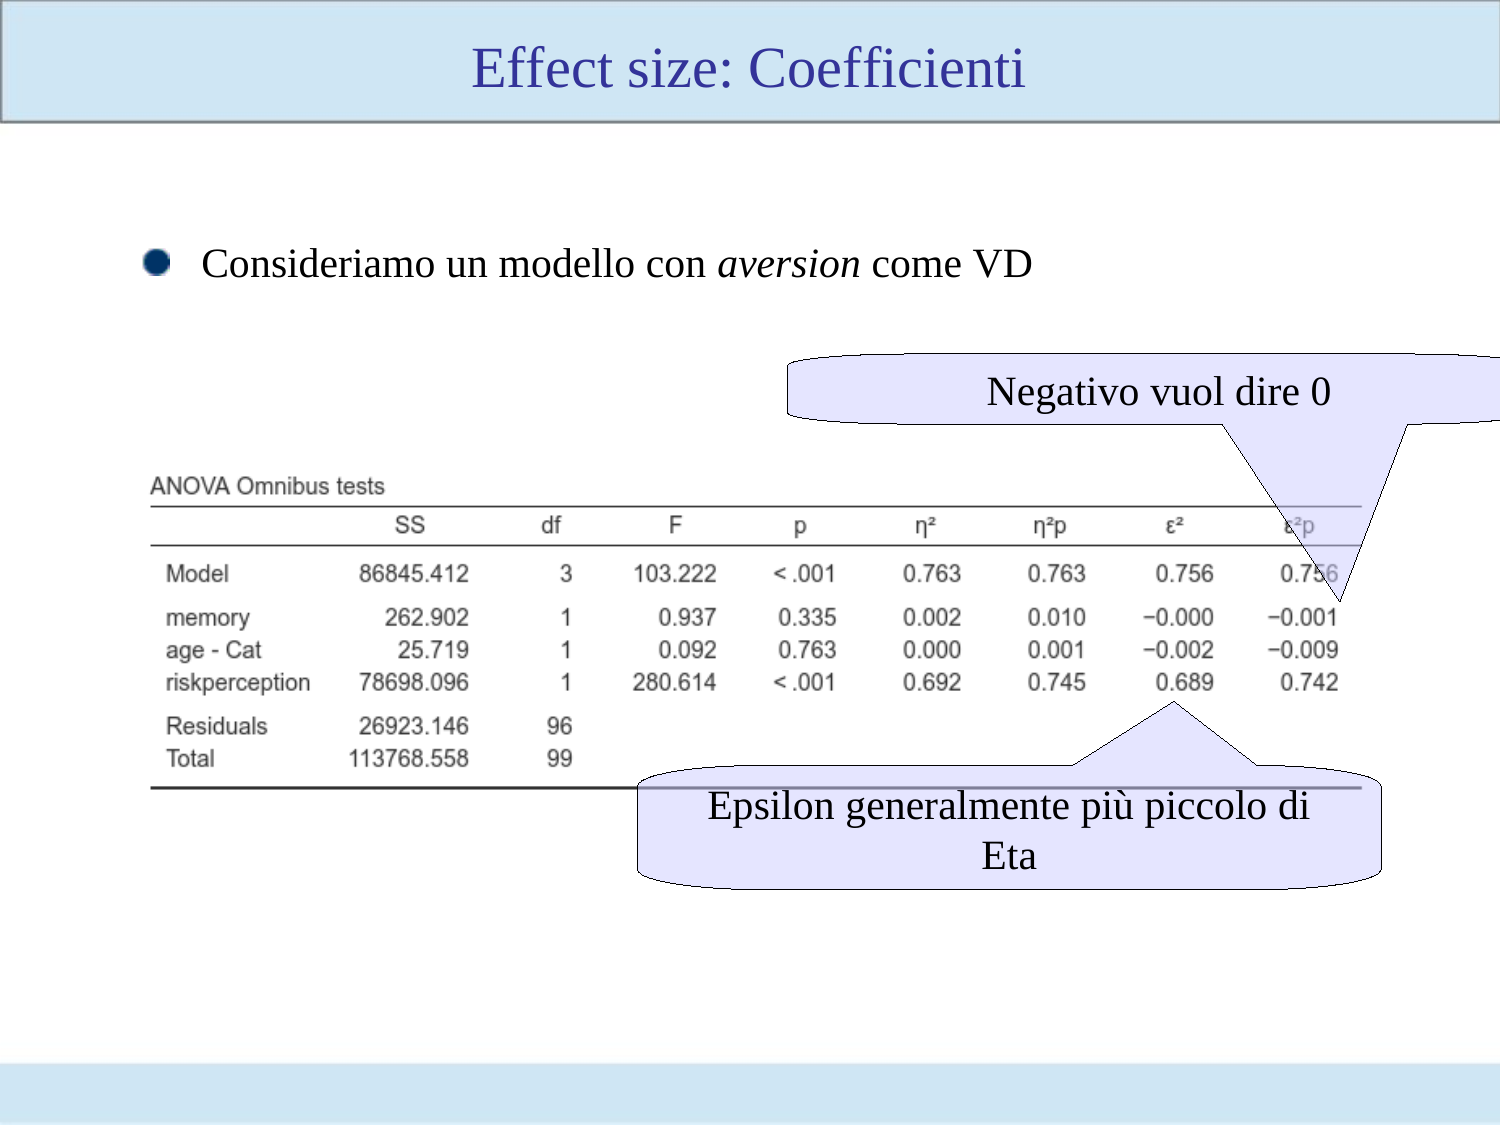

# Effect size: Coefficienti
Consideriamo un modello con aversion come VD
Negativo vuol dire 0
Epsilon generalmente più piccolo di Eta